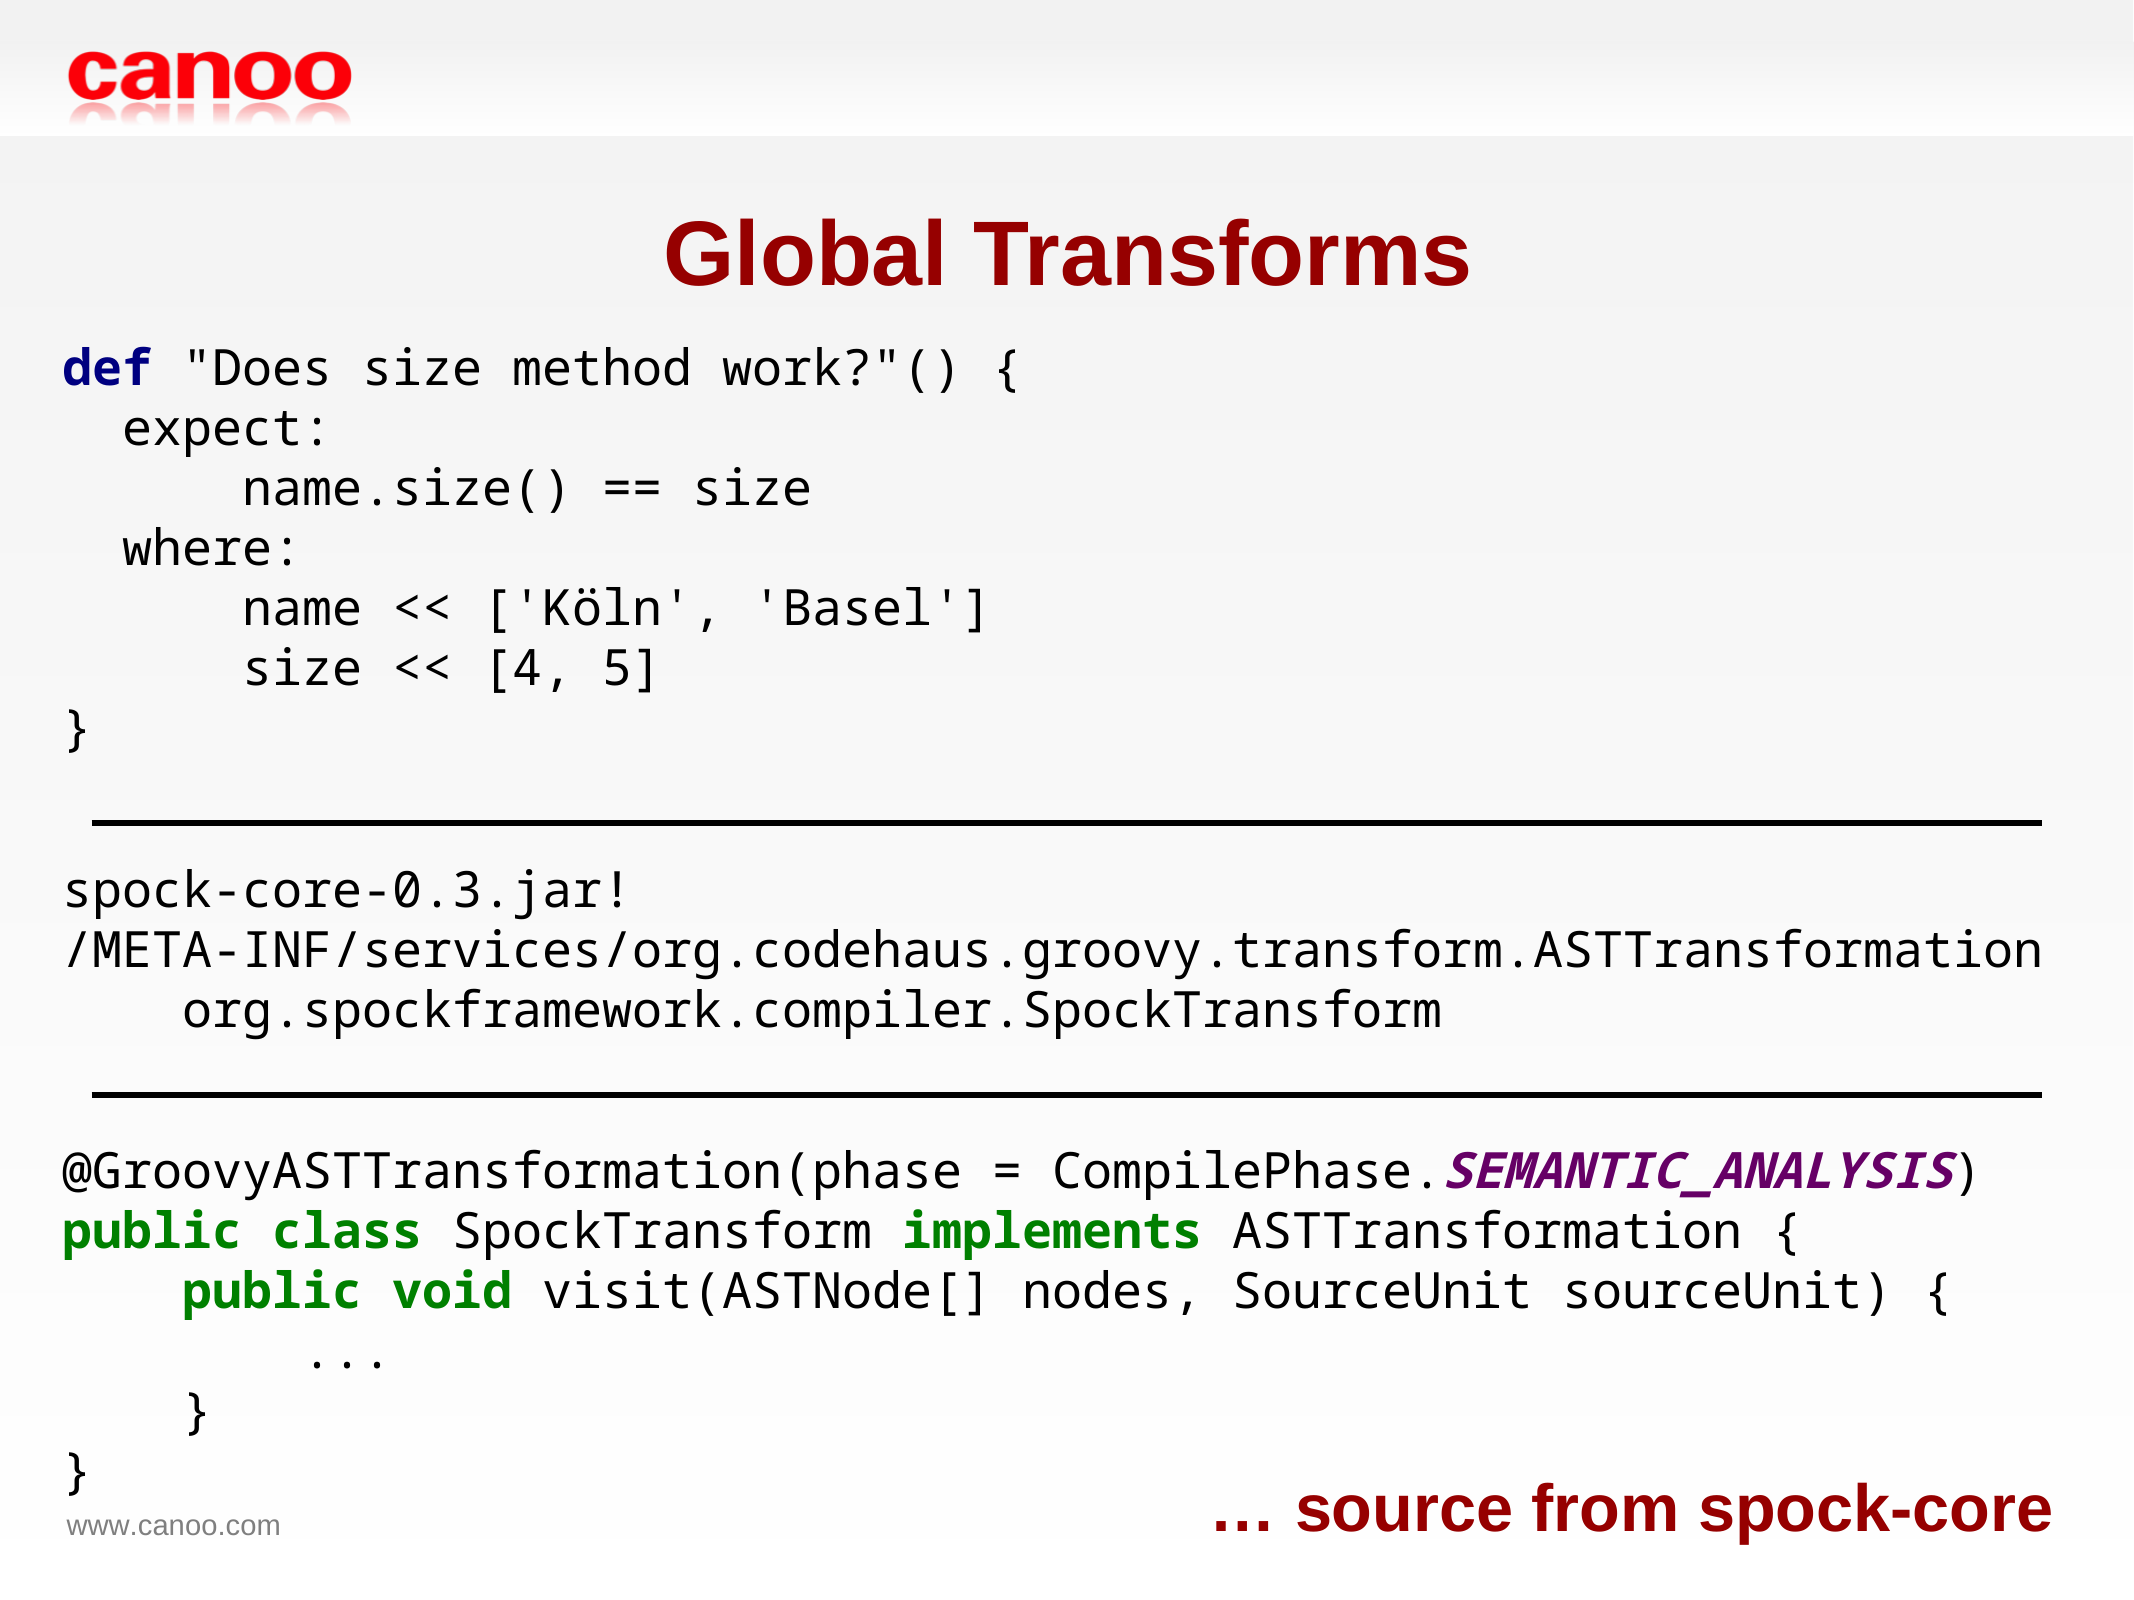

# Global Transforms
def "Does size method work?"() {
 expect:
 name.size() == size
 where:
 name << ['Köln', 'Basel']
 size << [4, 5]
}
spock-core-0.3.jar!
/META-INF/services/org.codehaus.groovy.transform.ASTTransformation
 org.spockframework.compiler.SpockTransform
@GroovyASTTransformation(phase = CompilePhase.SEMANTIC_ANALYSIS)
public class SpockTransform implements ASTTransformation {
 public void visit(ASTNode[] nodes, SourceUnit sourceUnit) {
 ...
 }
}
… source from spock-core